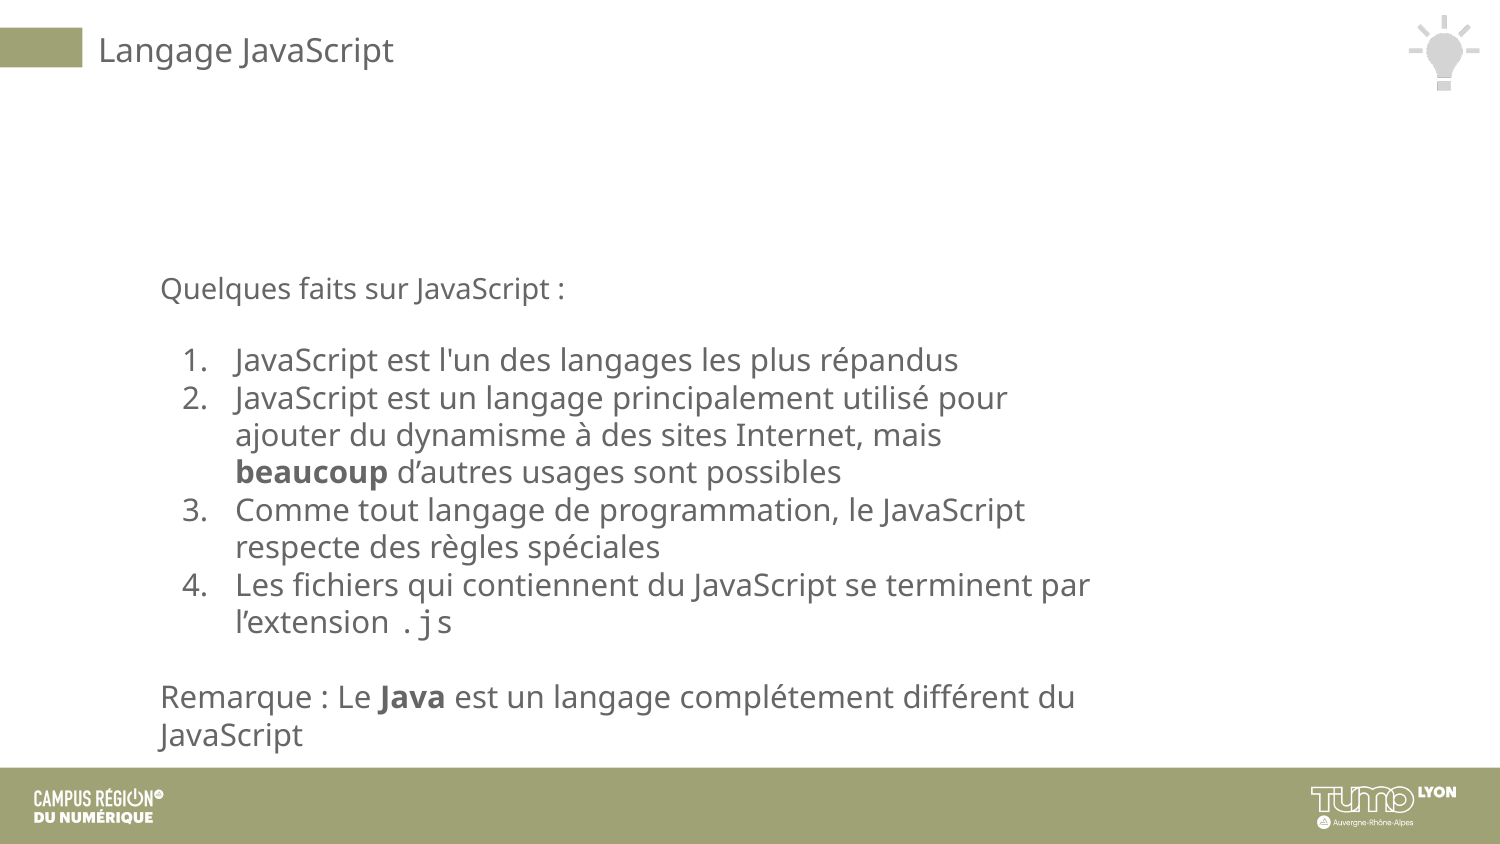

Langage JavaScript
Quelques faits sur JavaScript :
JavaScript est l'un des langages les plus répandus
JavaScript est un langage principalement utilisé pour ajouter du dynamisme à des sites Internet, mais beaucoup d’autres usages sont possibles
Comme tout langage de programmation, le JavaScript respecte des règles spéciales
Les fichiers qui contiennent du JavaScript se terminent par l’extension .js
Remarque : Le Java est un langage complétement différent du JavaScript